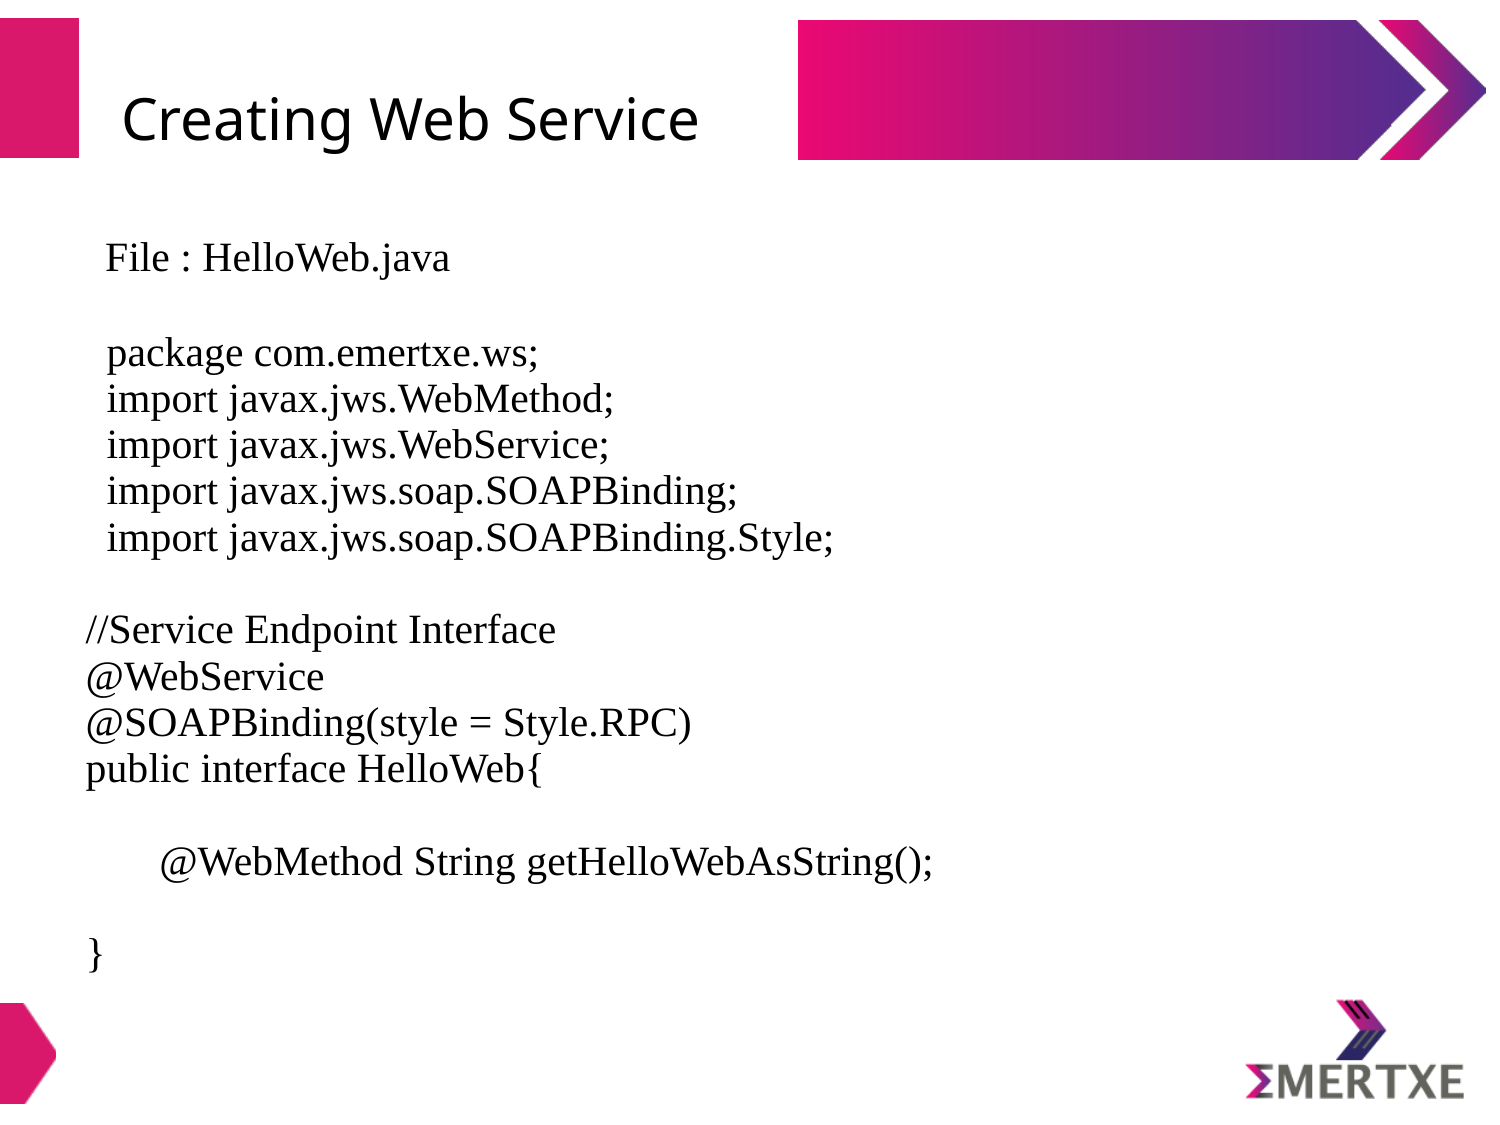

Creating Web Service
 File : HelloWeb.java
 package com.emertxe.ws;
 import javax.jws.WebMethod;
 import javax.jws.WebService;
 import javax.jws.soap.SOAPBinding;
 import javax.jws.soap.SOAPBinding.Style;
//Service Endpoint Interface
@WebService
@SOAPBinding(style = Style.RPC)
public interface HelloWeb{
	@WebMethod String getHelloWebAsString();
}